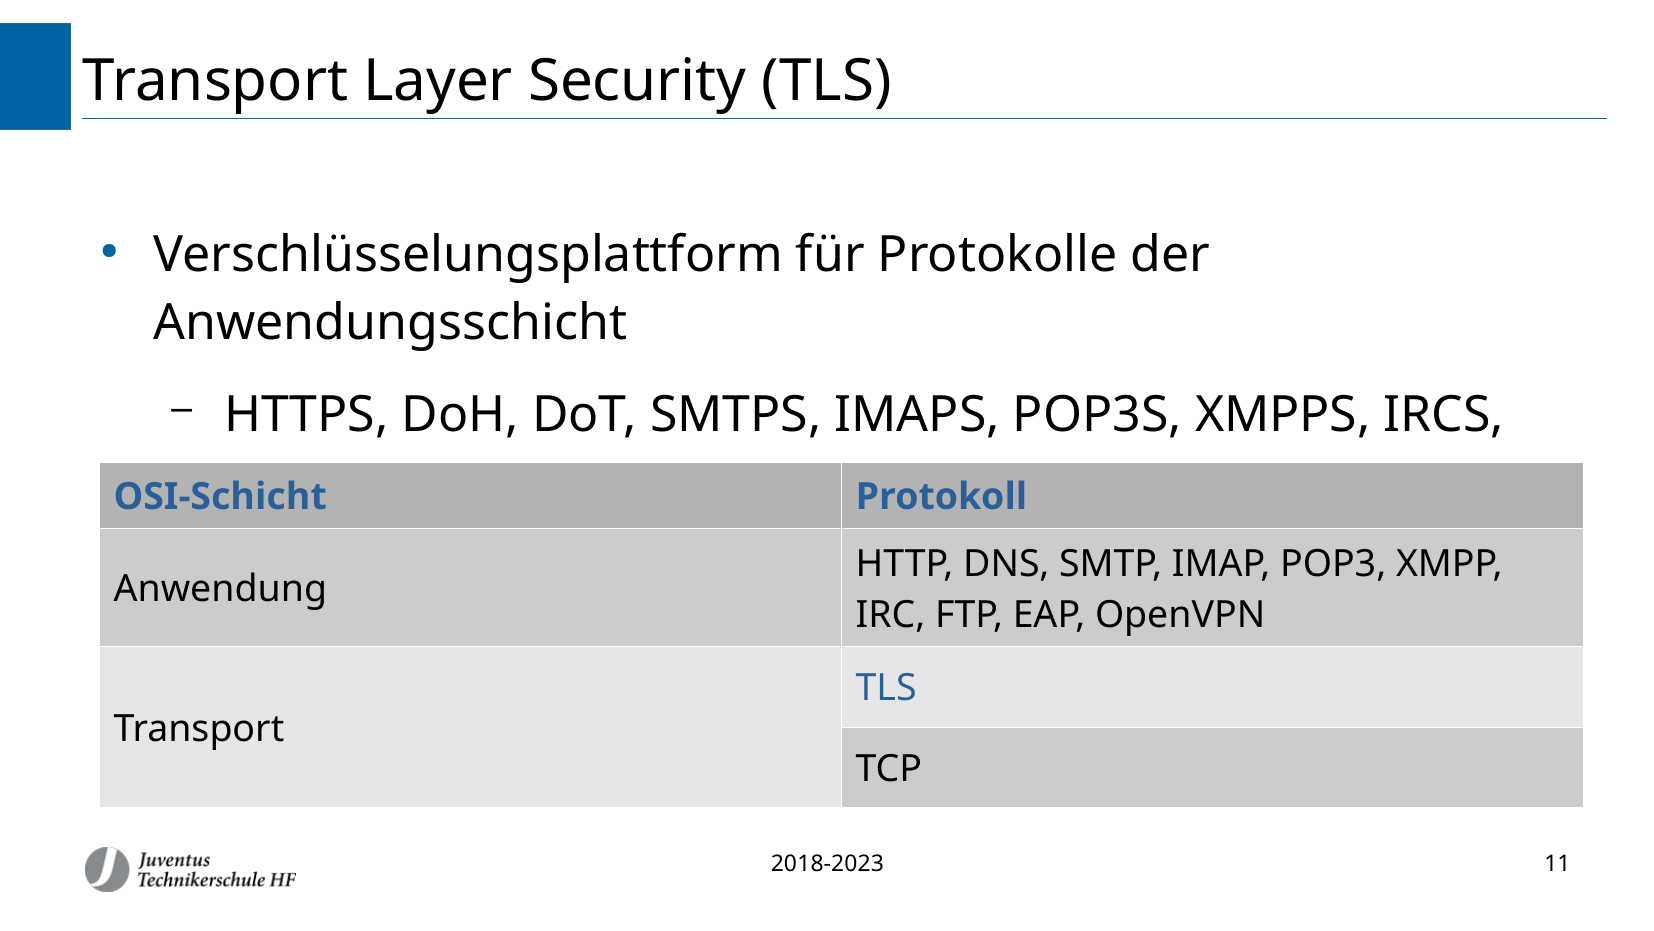

# Transport Layer Security (TLS)
Verschlüsselungsplattform für Protokolle der Anwendungsschicht
HTTPS, DoH, DoT, SMTPS, IMAPS, POP3S, XMPPS, IRCS, FTPS, EAP-TLS, OpenVPN
| OSI-Schicht | Protokoll |
| --- | --- |
| Anwendung | HTTP, DNS, SMTP, IMAP, POP3, XMPP, IRC, FTP, EAP, OpenVPN |
| Transport | TLS |
| | TCP |
2018-2023
11